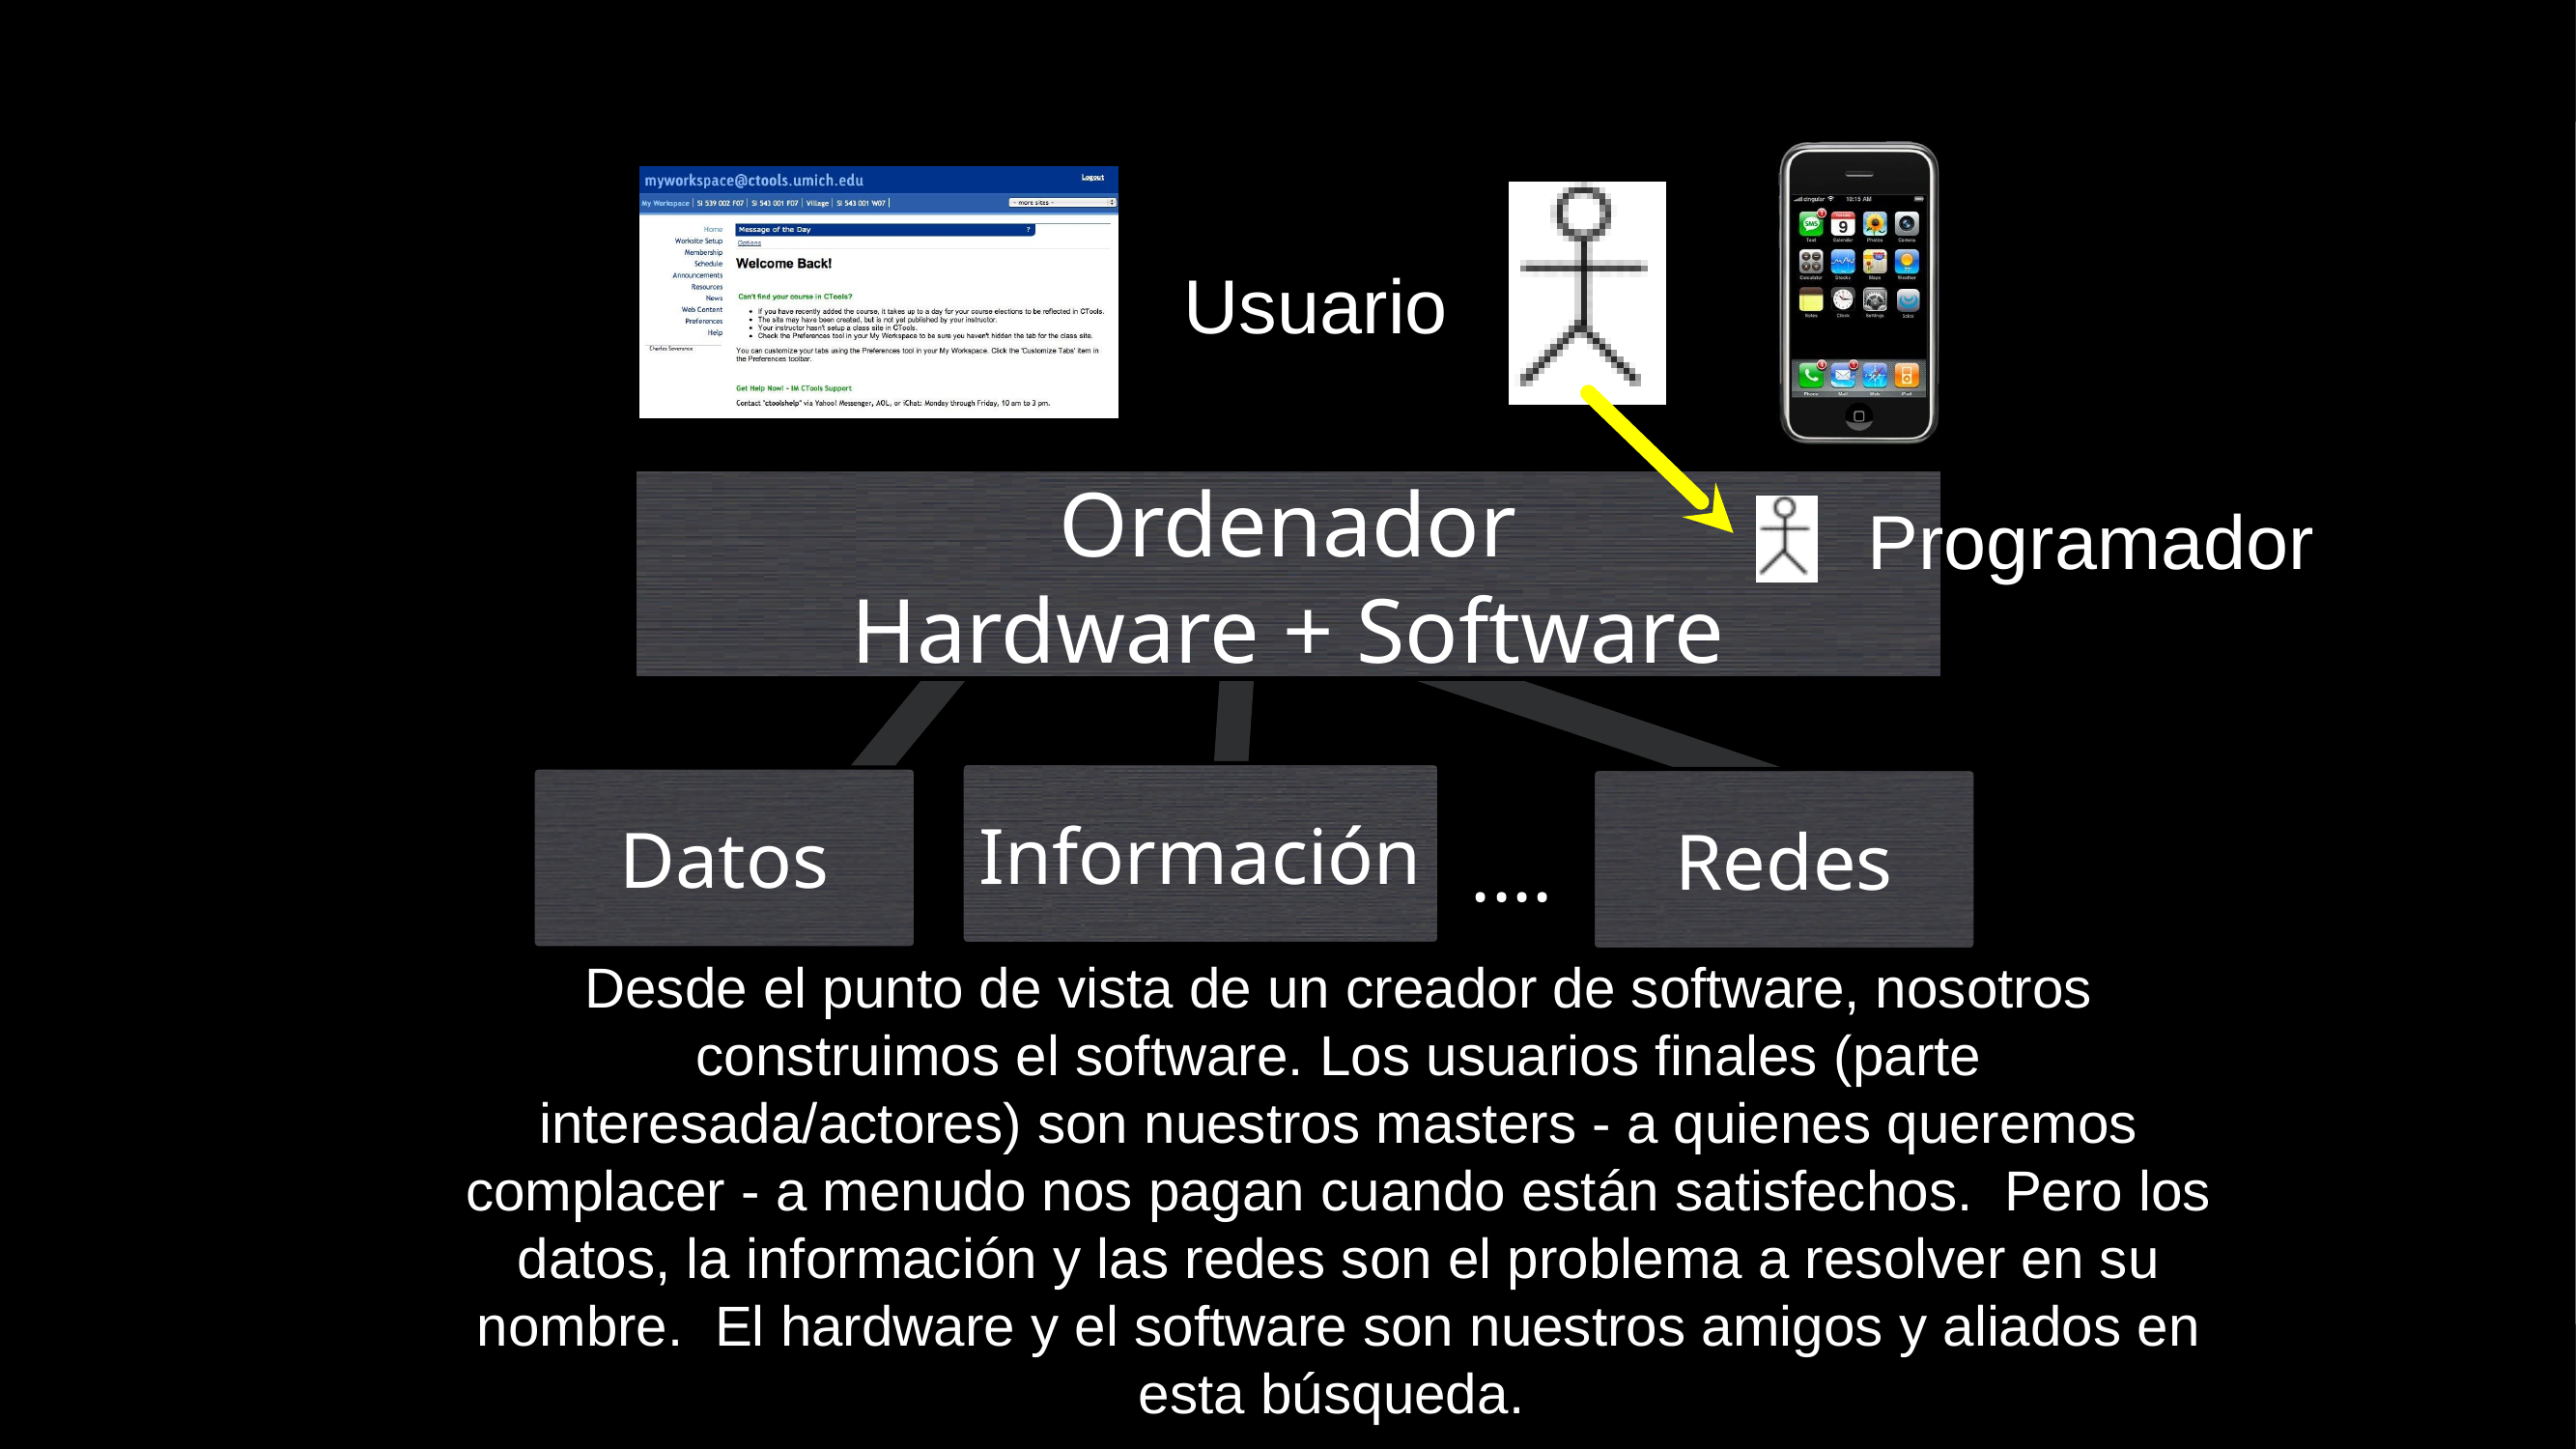

Usuario
Ordenador
Hardware + Software
Programador
Información
Datos
Redes
....
Desde el punto de vista de un creador de software, nosotros construimos el software. Los usuarios finales (parte interesada/actores) son nuestros masters - a quienes queremos complacer - a menudo nos pagan cuando están satisfechos. Pero los datos, la información y las redes son el problema a resolver en su nombre. El hardware y el software son nuestros amigos y aliados en esta búsqueda.